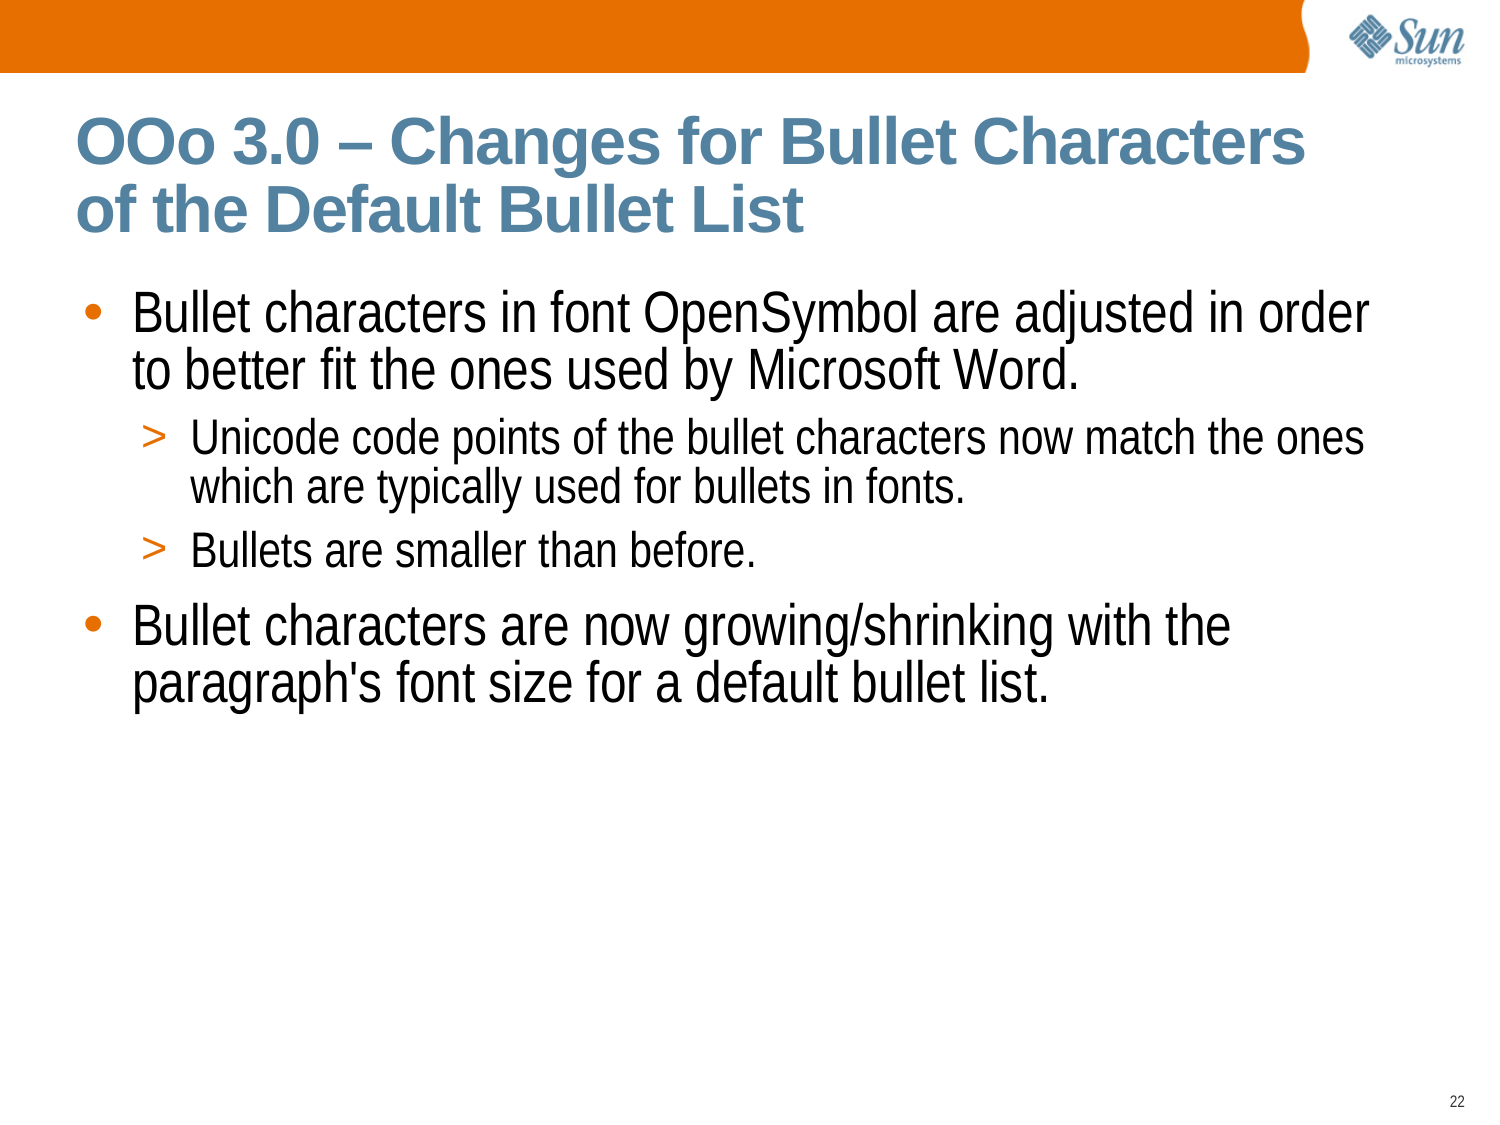

# OOo 3.0 – Changes for Bullet Characters of the Default Bullet List
Bullet characters in font OpenSymbol are adjusted in order to better fit the ones used by Microsoft Word.
Unicode code points of the bullet characters now match the ones which are typically used for bullets in fonts.
Bullets are smaller than before.
Bullet characters are now growing/shrinking with the paragraph's font size for a default bullet list.